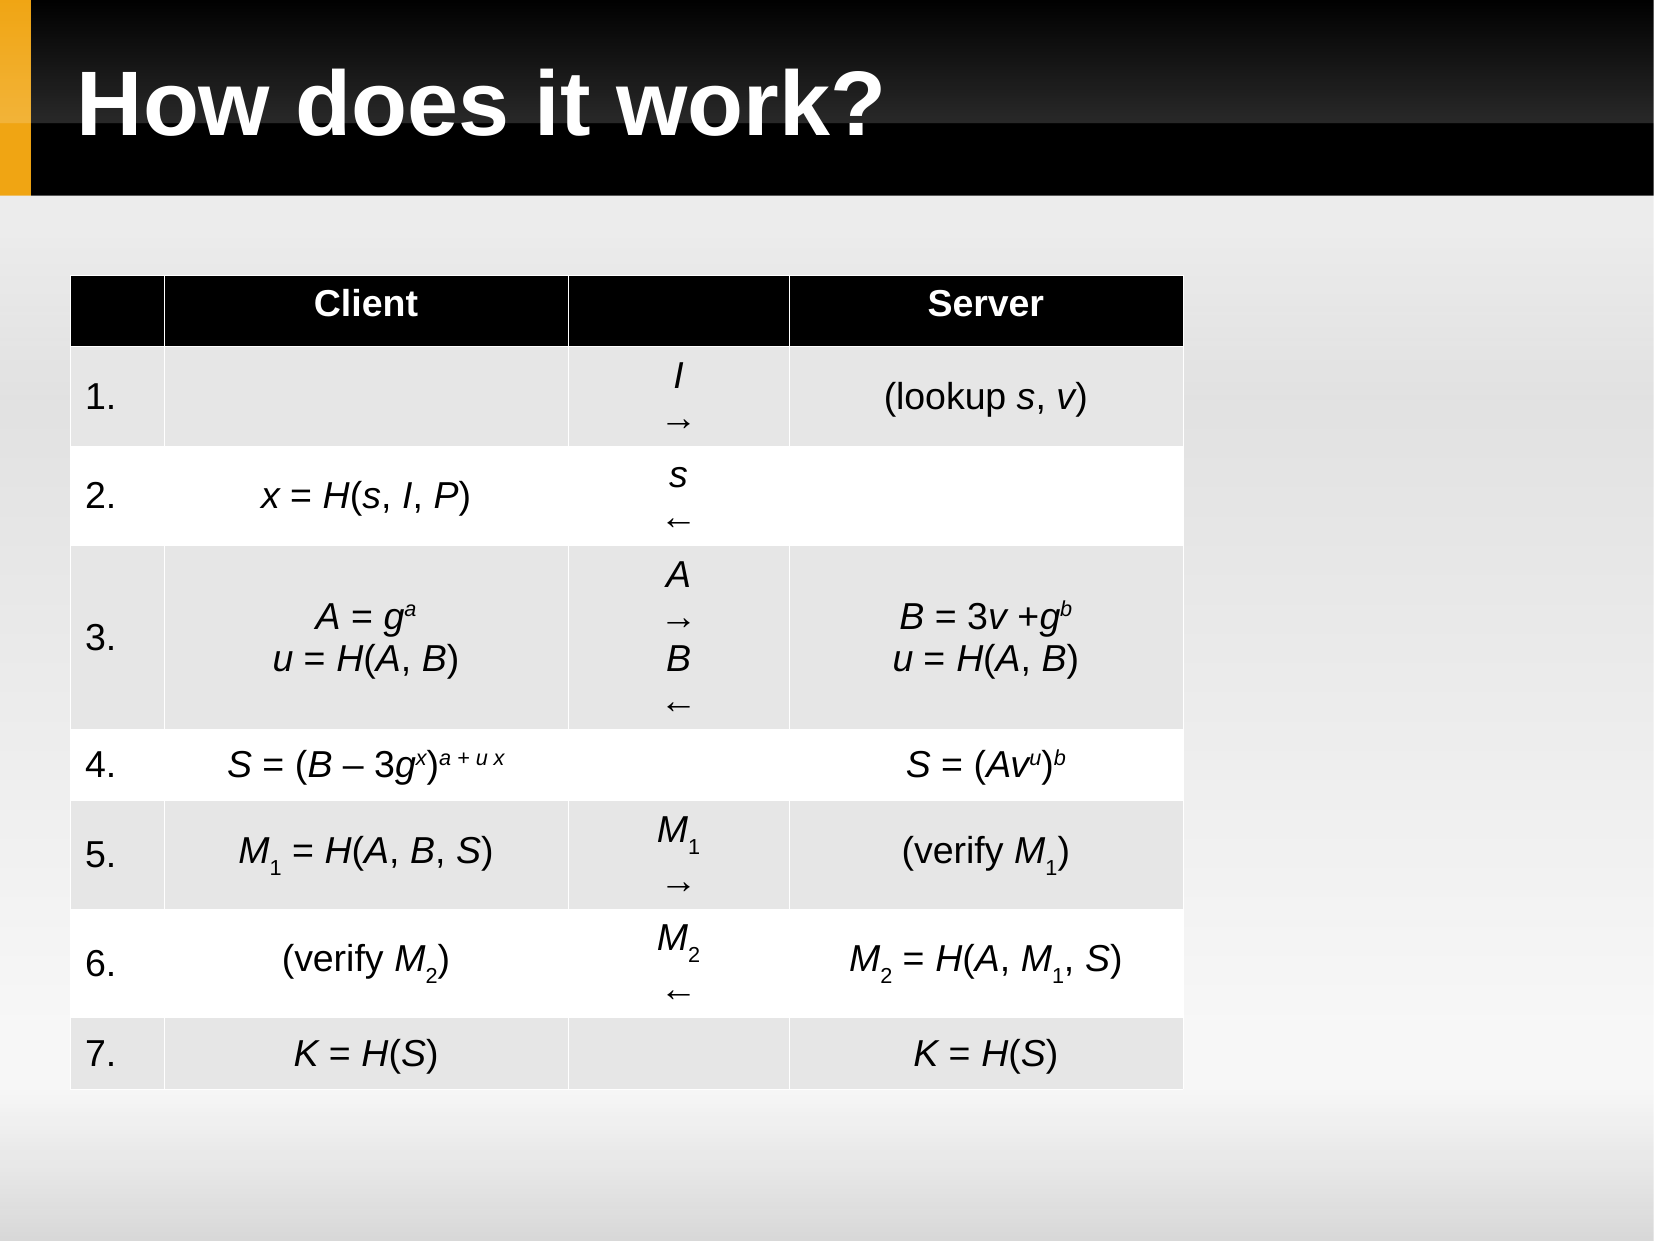

# How does it work?
| | Client | | Server |
| --- | --- | --- | --- |
| 1. | | I → | (lookup s, v) |
| 2. | x = H(s, I, P) | s ← | |
| 3. | A = ga u = H(A, B) | A → B ← | B = 3v +gb u = H(A, B) |
| 4. | S = (B – 3gx)a + u x | | S = (Avu)b |
| 5. | M1 = H(A, B, S) | M1 → | (verify M1) |
| 6. | (verify M2) | M2 ← | M2 = H(A, M1, S) |
| 7. | K = H(S) | | K = H(S) |